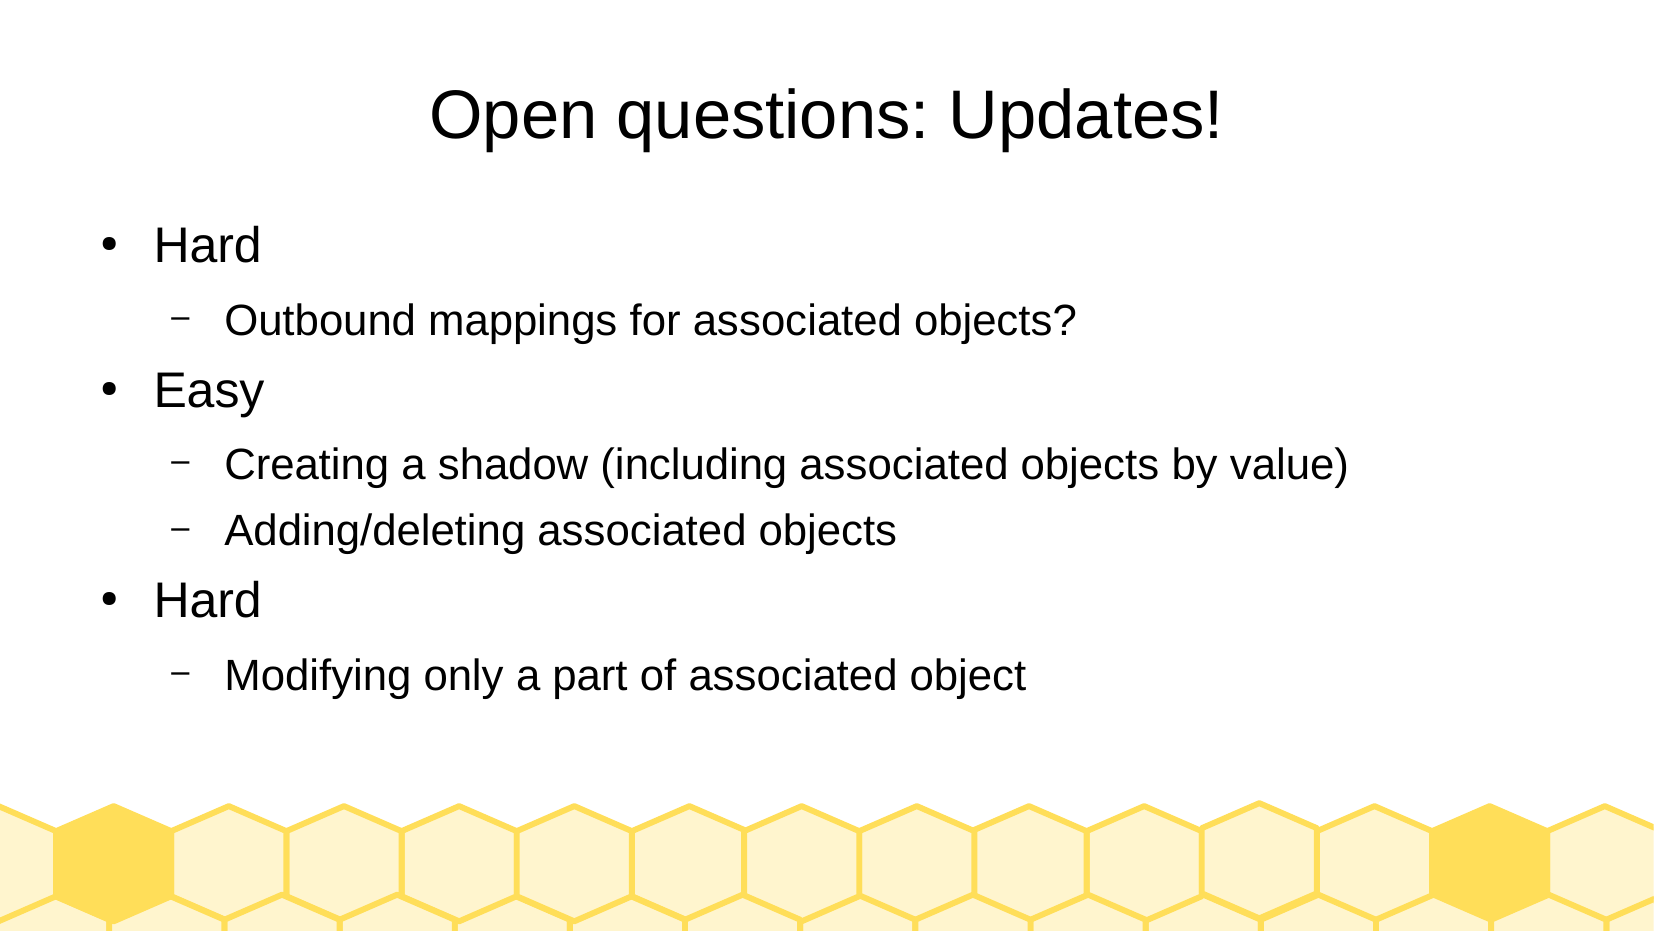

# Open questions: Updates!
Hard
Outbound mappings for associated objects?
Easy
Creating a shadow (including associated objects by value)
Adding/deleting associated objects
Hard
Modifying only a part of associated object